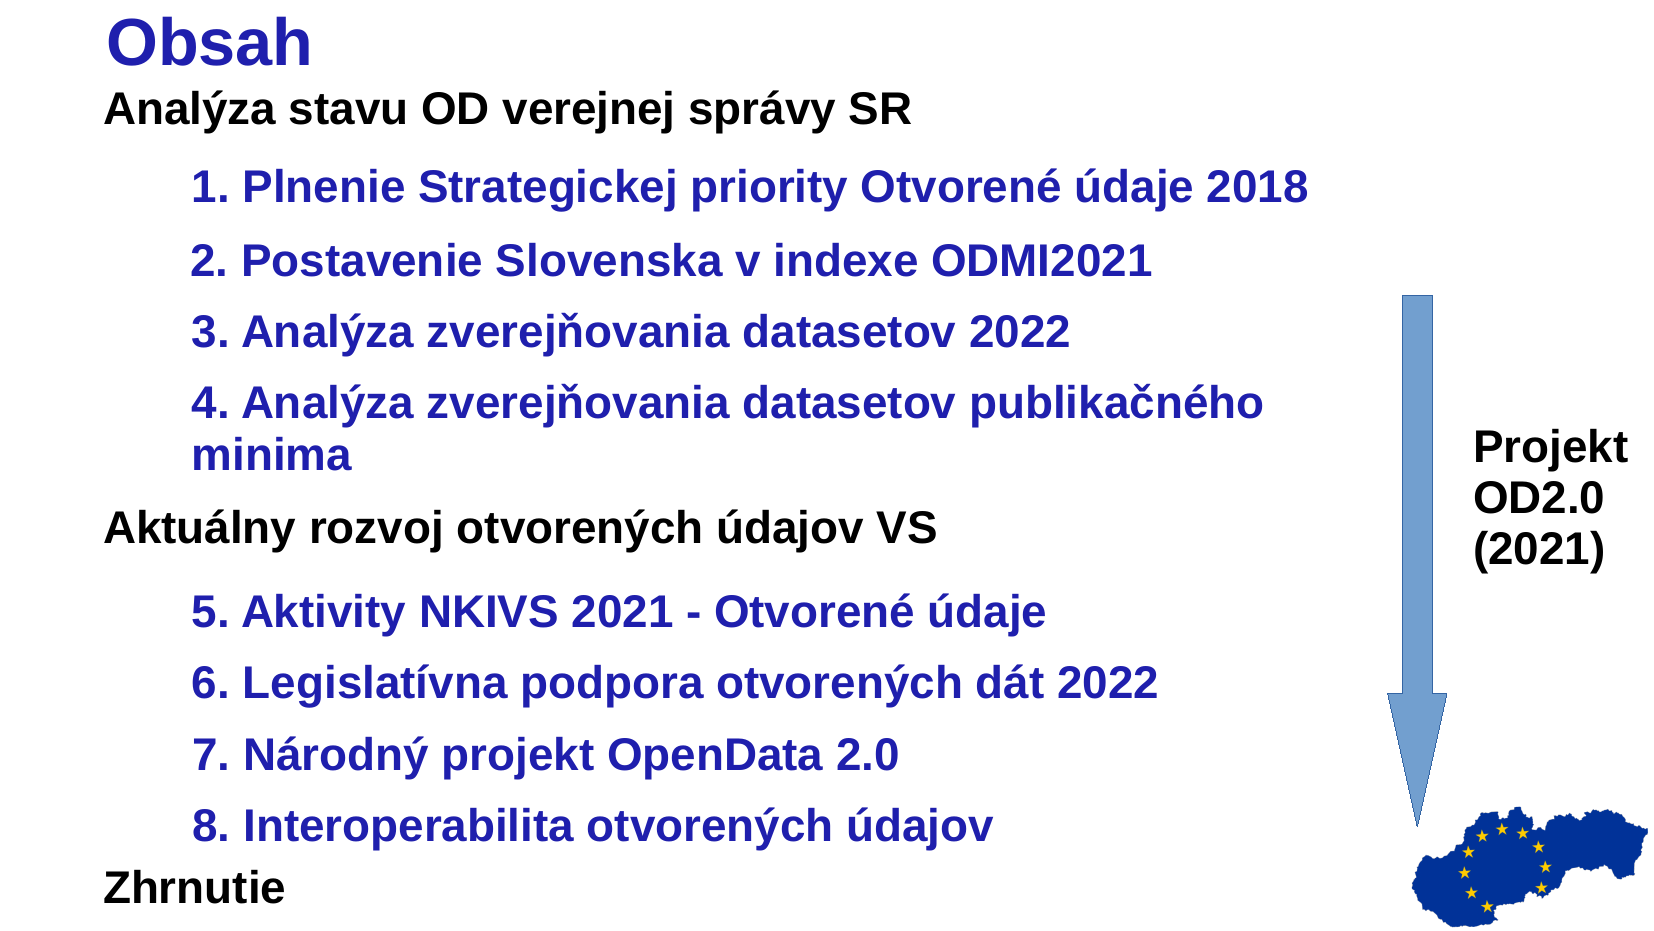

# Obsah
Analýza stavu OD verejnej správy SR
1. Plnenie Strategickej priority Otvorené údaje 2018
2. Postavenie Slovenska v indexe ODMI2021
3. Analýza zverejňovania datasetov 2022
4. Analýza zverejňovania datasetov publikačného minima
Projekt
OD2.0
(2021)
Aktuálny rozvoj otvorených údajov VS
5. Aktivity NKIVS 2021 - Otvorené údaje
6. Legislatívna podpora otvorených dát 2022
7. Národný projekt OpenData 2.0
8. Interoperabilita otvorených údajov
Zhrnutie